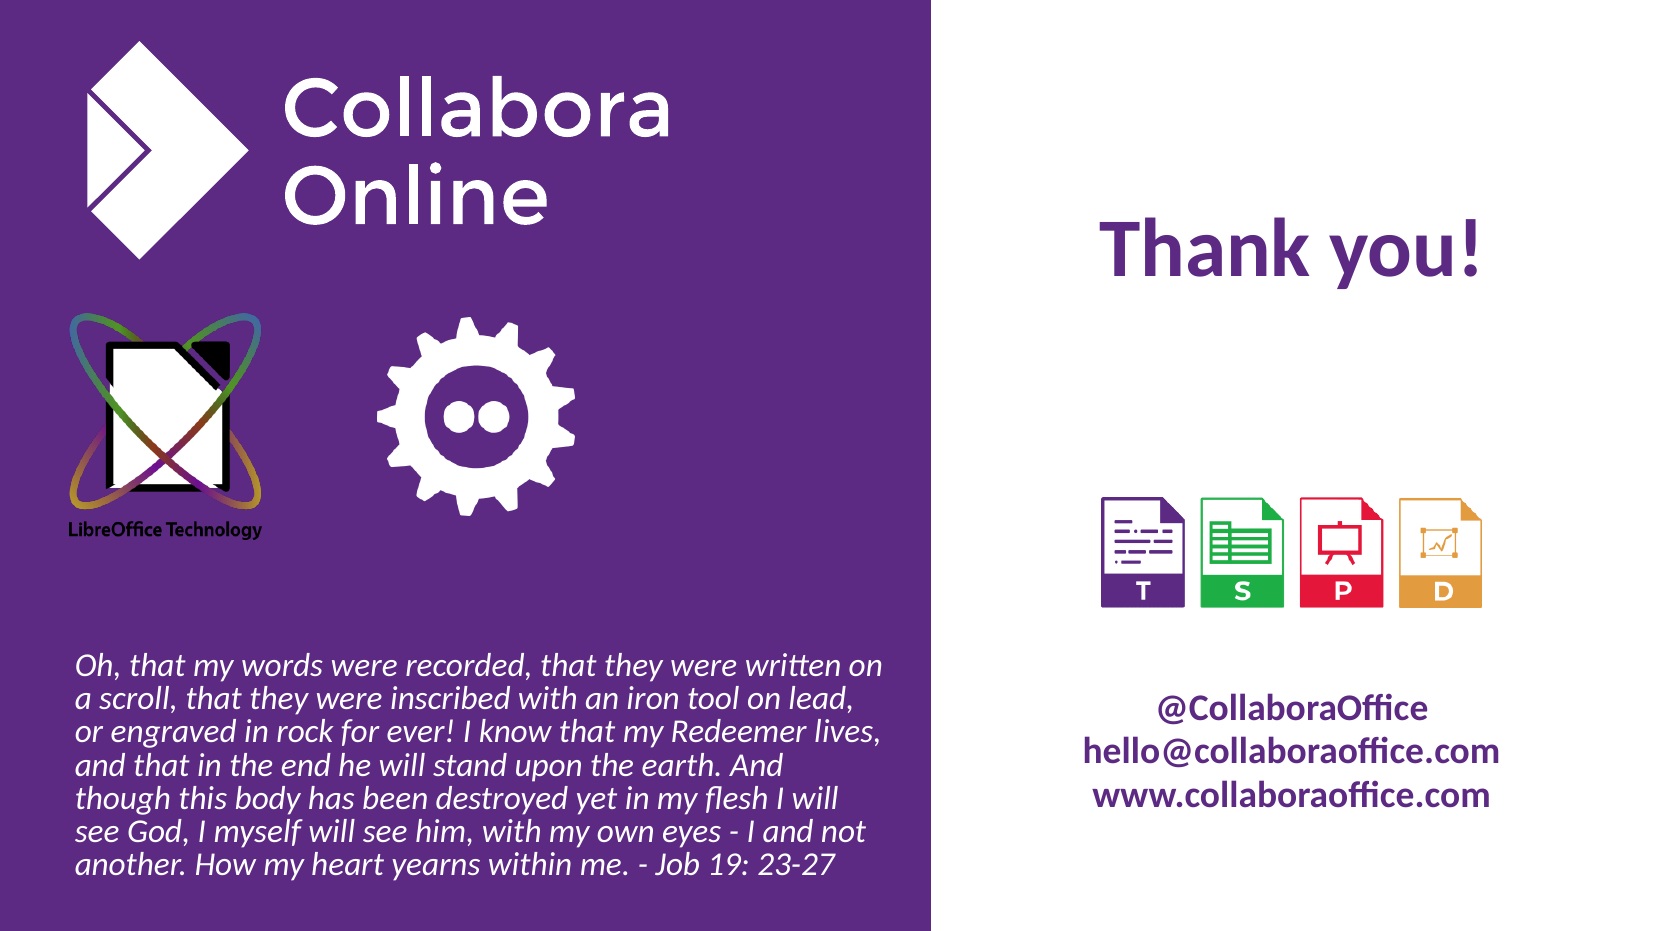

Thank you!
Oh, that my words were recorded, that they were written on a scroll, that they were inscribed with an iron tool on lead, or engraved in rock for ever! I know that my Redeemer lives, and that in the end he will stand upon the earth. And though this body has been destroyed yet in my flesh I will see God, I myself will see him, with my own eyes - I and not another. How my heart yearns within me. - Job 19: 23-27
@CollaboraOffice
hello@collaboraoffice.com
www.collaboraoffice.com